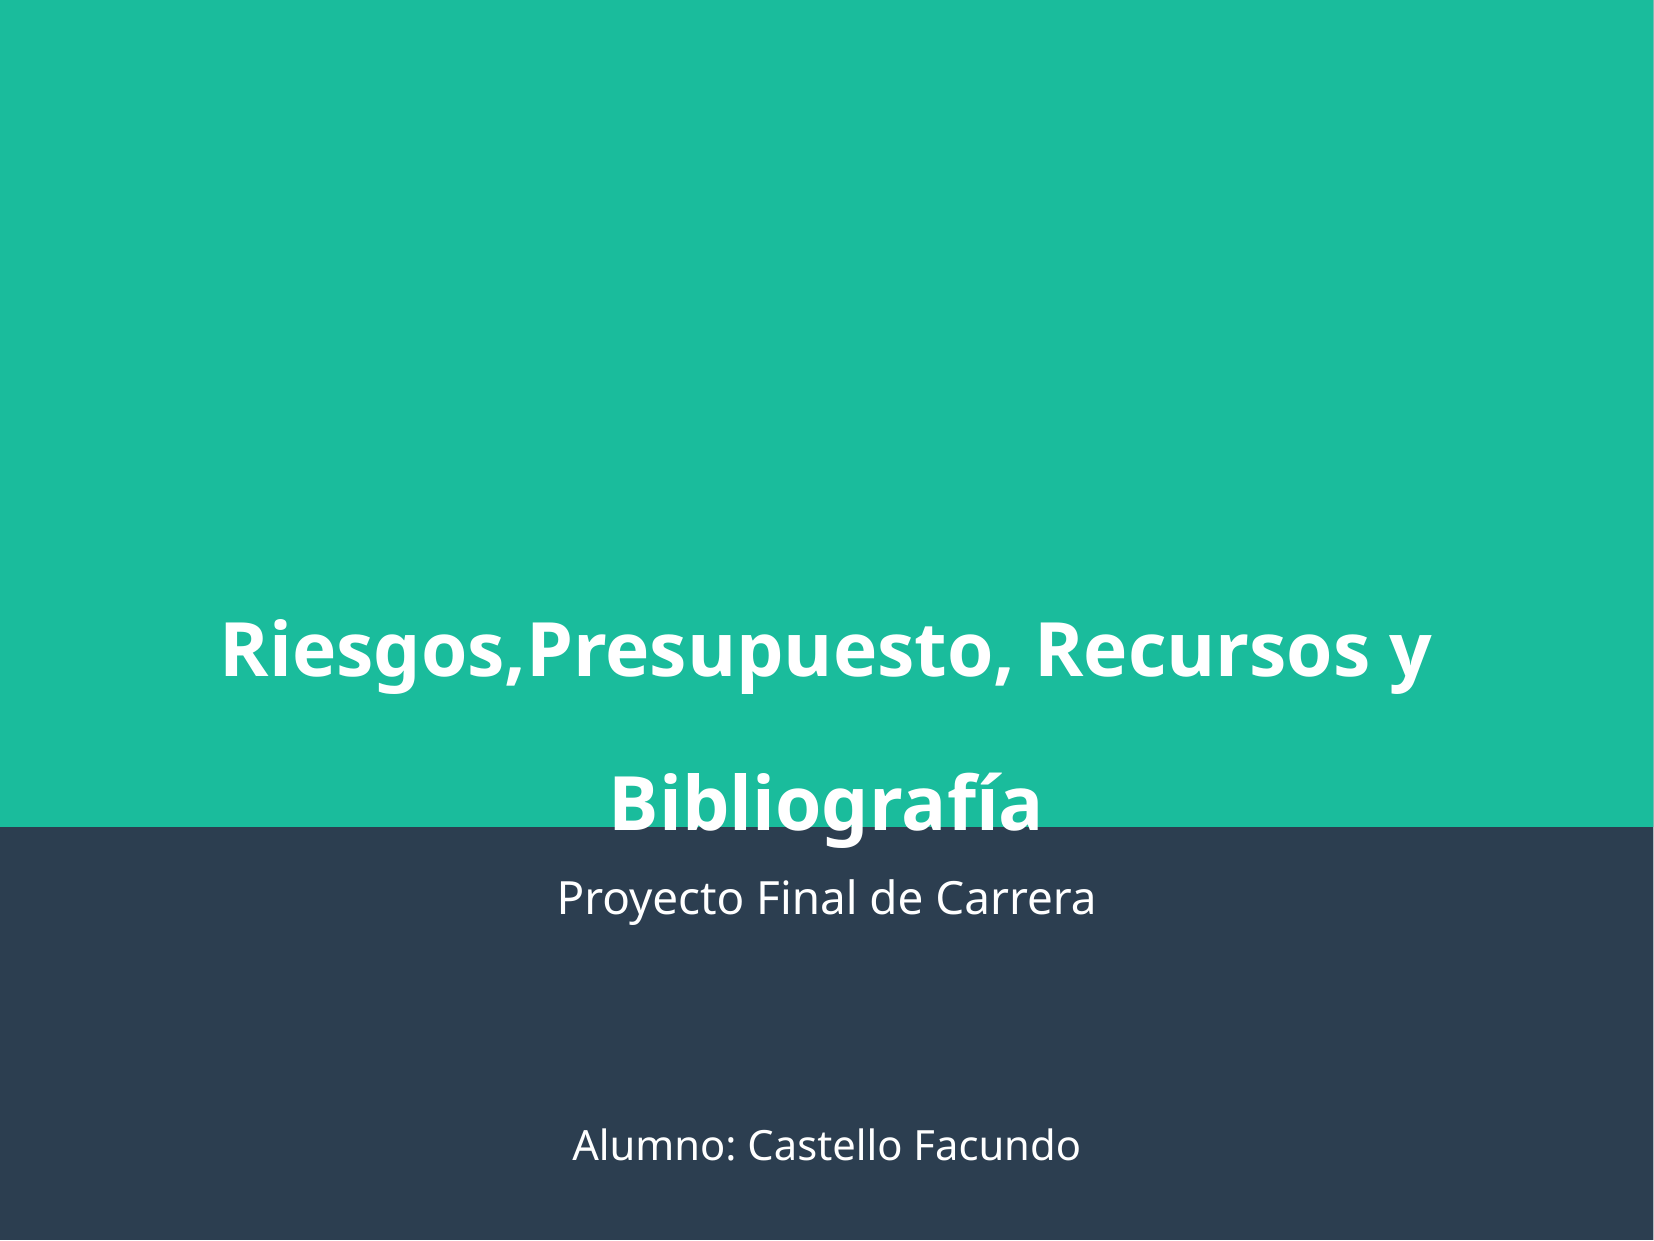

# Riesgos,Presupuesto, Recursos y Bibliografía
Proyecto Final de Carrera
Alumno: Castello Facundo